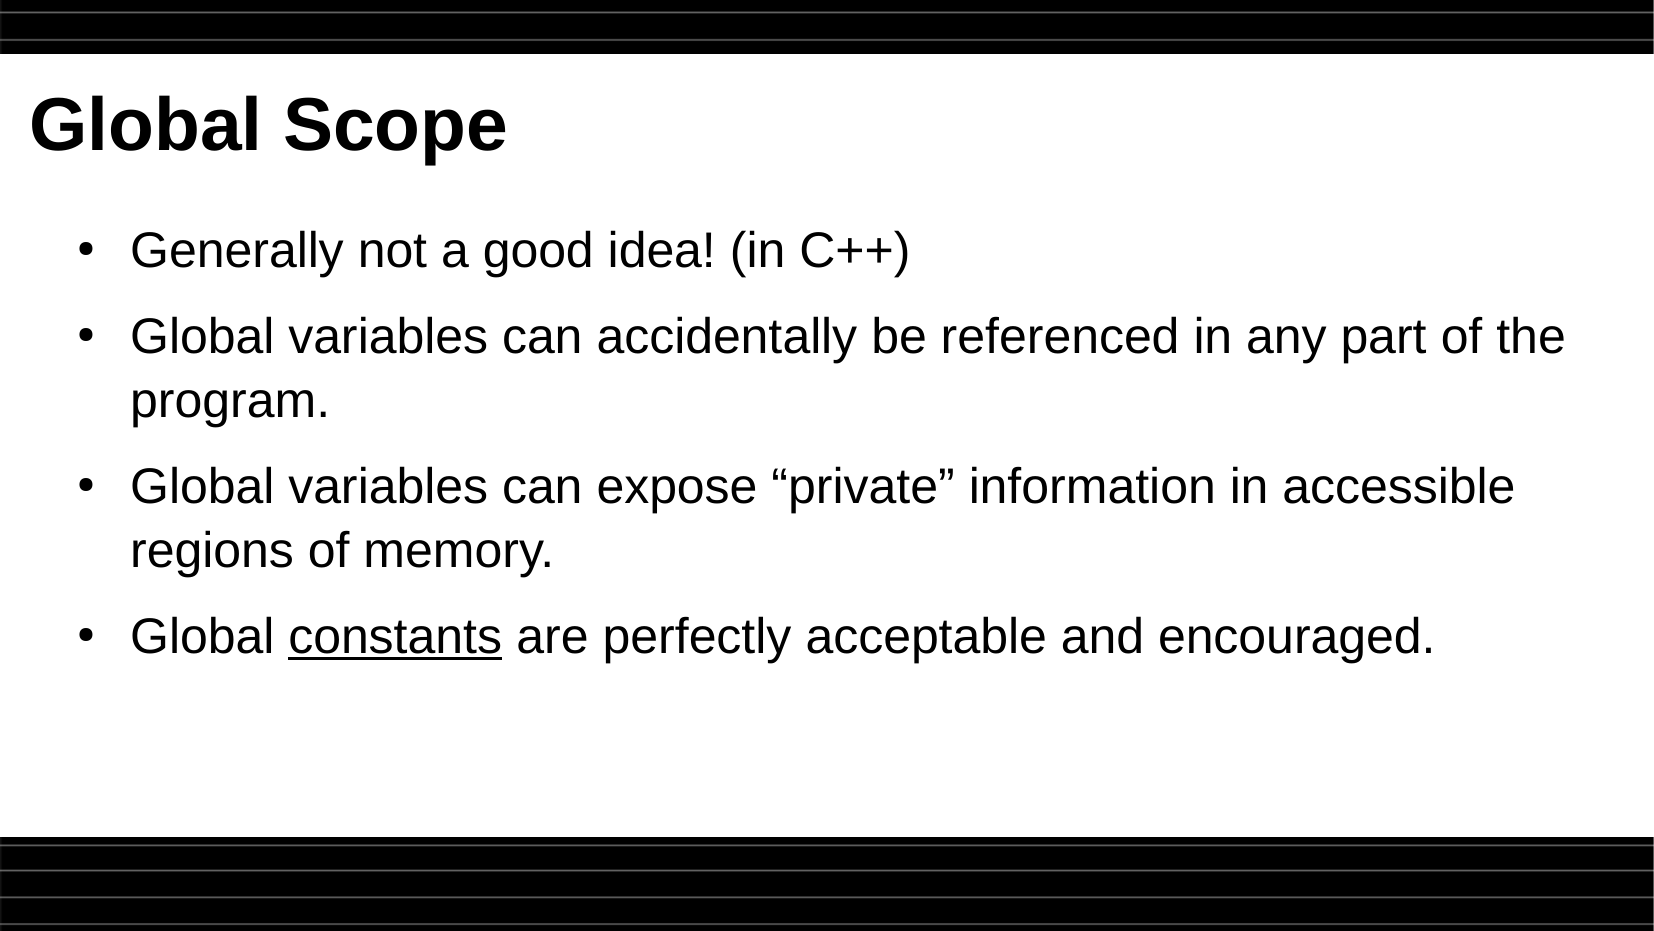

Global Scope
# Generally not a good idea! (in C++)
Global variables can accidentally be referenced in any part of the program.
Global variables can expose “private” information in accessible regions of memory.
Global constants are perfectly acceptable and encouraged.